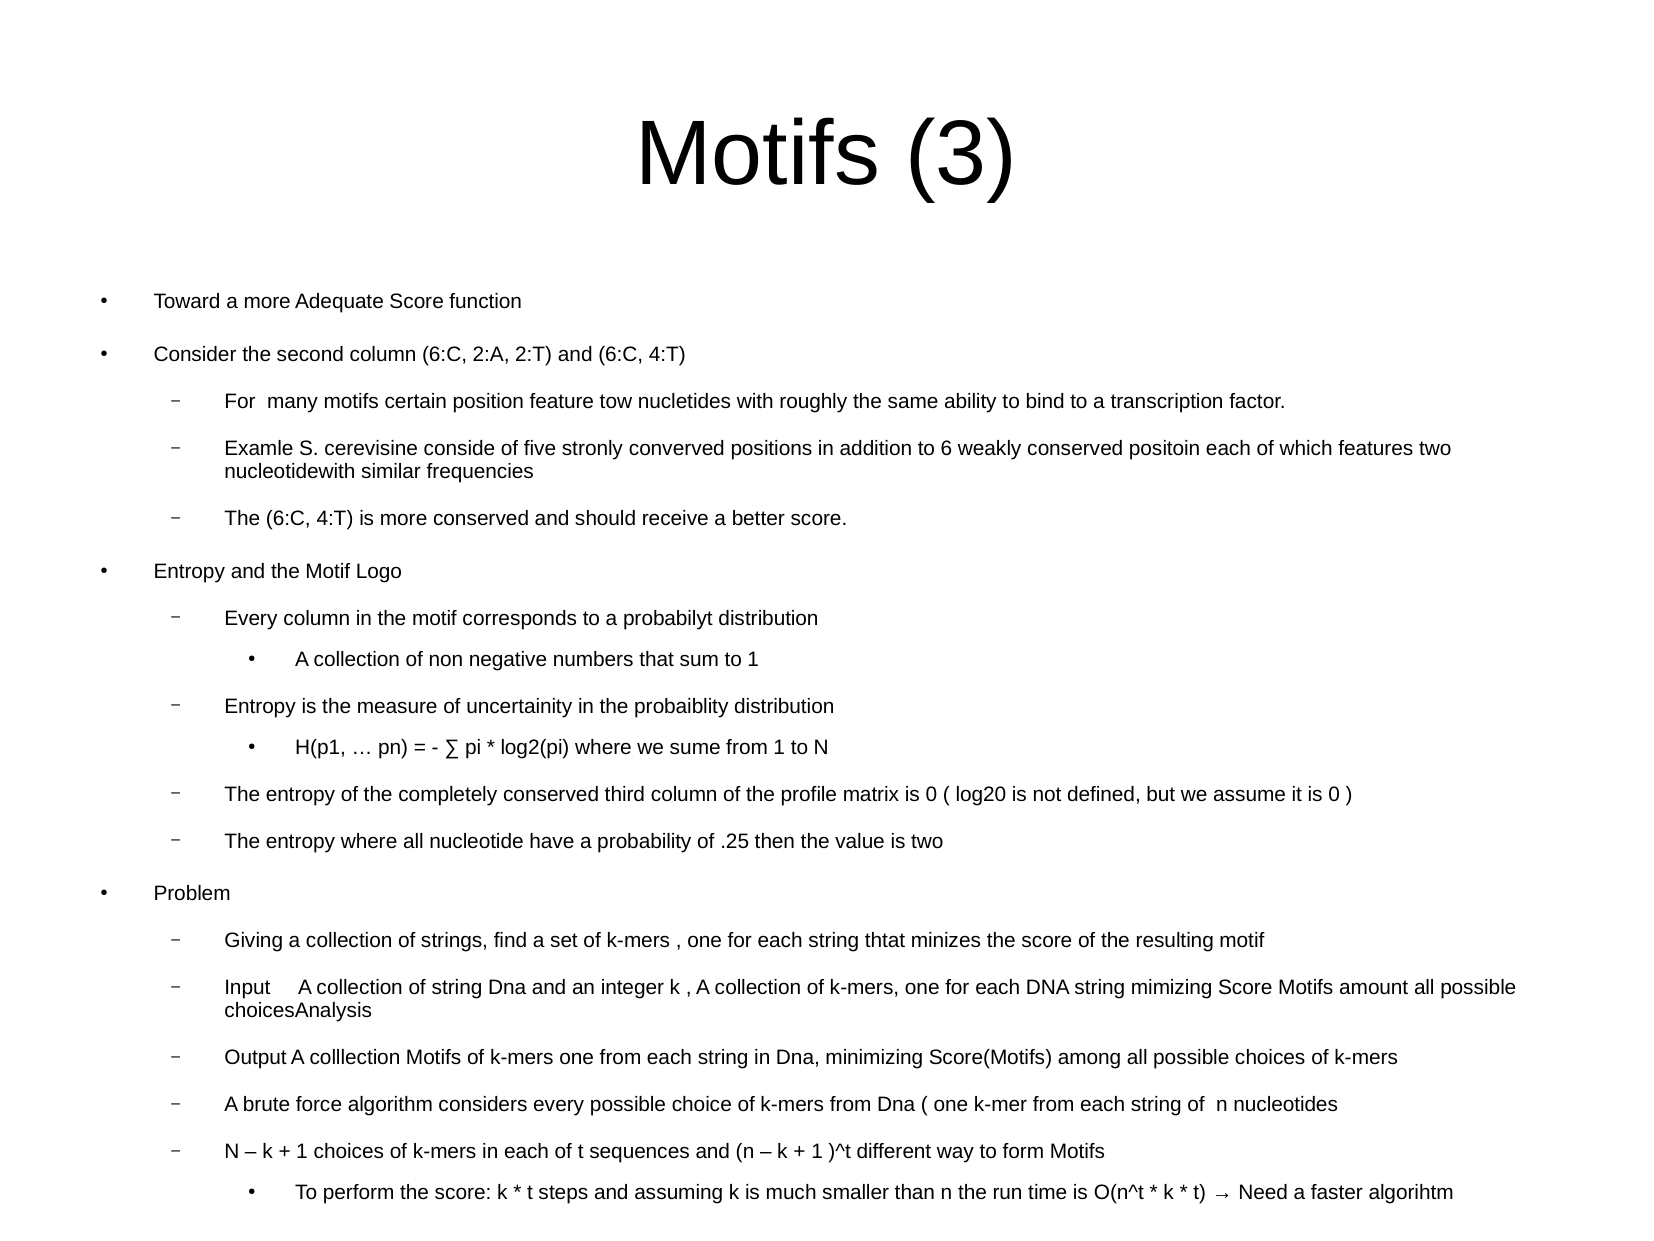

# Motifs (3)
Toward a more Adequate Score function
Consider the second column (6:C, 2:A, 2:T) and (6:C, 4:T)
For many motifs certain position feature tow nucletides with roughly the same ability to bind to a transcription factor.
Examle S. cerevisine conside of five stronly converved positions in addition to 6 weakly conserved positoin each of which features two nucleotidewith similar frequencies
The (6:C, 4:T) is more conserved and should receive a better score.
Entropy and the Motif Logo
Every column in the motif corresponds to a probabilyt distribution
A collection of non negative numbers that sum to 1
Entropy is the measure of uncertainity in the probaiblity distribution
H(p1, … pn) = - ∑ pi * log2(pi) where we sume from 1 to N
The entropy of the completely conserved third column of the profile matrix is 0 ( log20 is not defined, but we assume it is 0 )
The entropy where all nucleotide have a probability of .25 then the value is two
Problem
Giving a collection of strings, find a set of k-mers , one for each string thtat minizes the score of the resulting motif
Input	A collection of string Dna and an integer k , A collection of k-mers, one for each DNA string mimizing Score Motifs amount all possible choicesAnalysis
Output A colllection Motifs of k-mers one from each string in Dna, minimizing Score(Motifs) among all possible choices of k-mers
A brute force algorithm considers every possible choice of k-mers from Dna ( one k-mer from each string of n nucleotides
N – k + 1 choices of k-mers in each of t sequences and (n – k + 1 )^t different way to form Motifs
To perform the score: k * t steps and assuming k is much smaller than n the run time is O(n^t * k * t) → Need a faster algorihtm